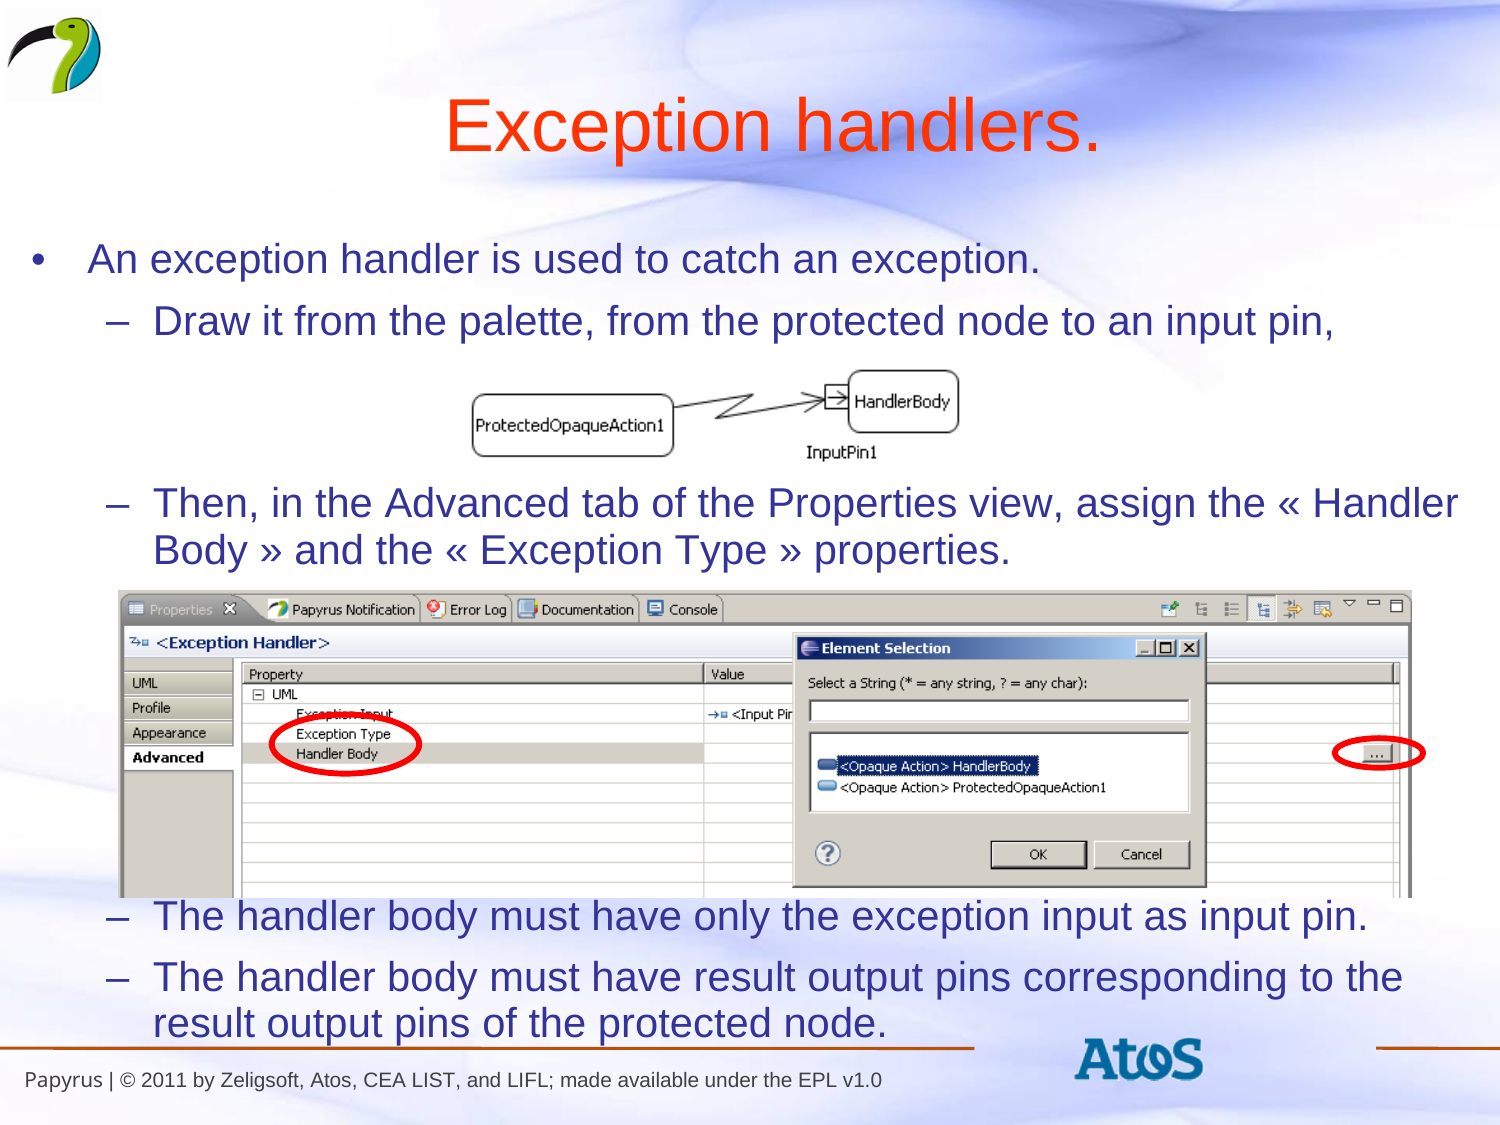

# Exception handlers.
An exception handler is used to catch an exception.
Draw it from the palette, from the protected node to an input pin,
Then, in the Advanced tab of the Properties view, assign the « Handler Body » and the « Exception Type » properties.
The handler body must have only the exception input as input pin.
The handler body must have result output pins corresponding to the result output pins of the protected node.